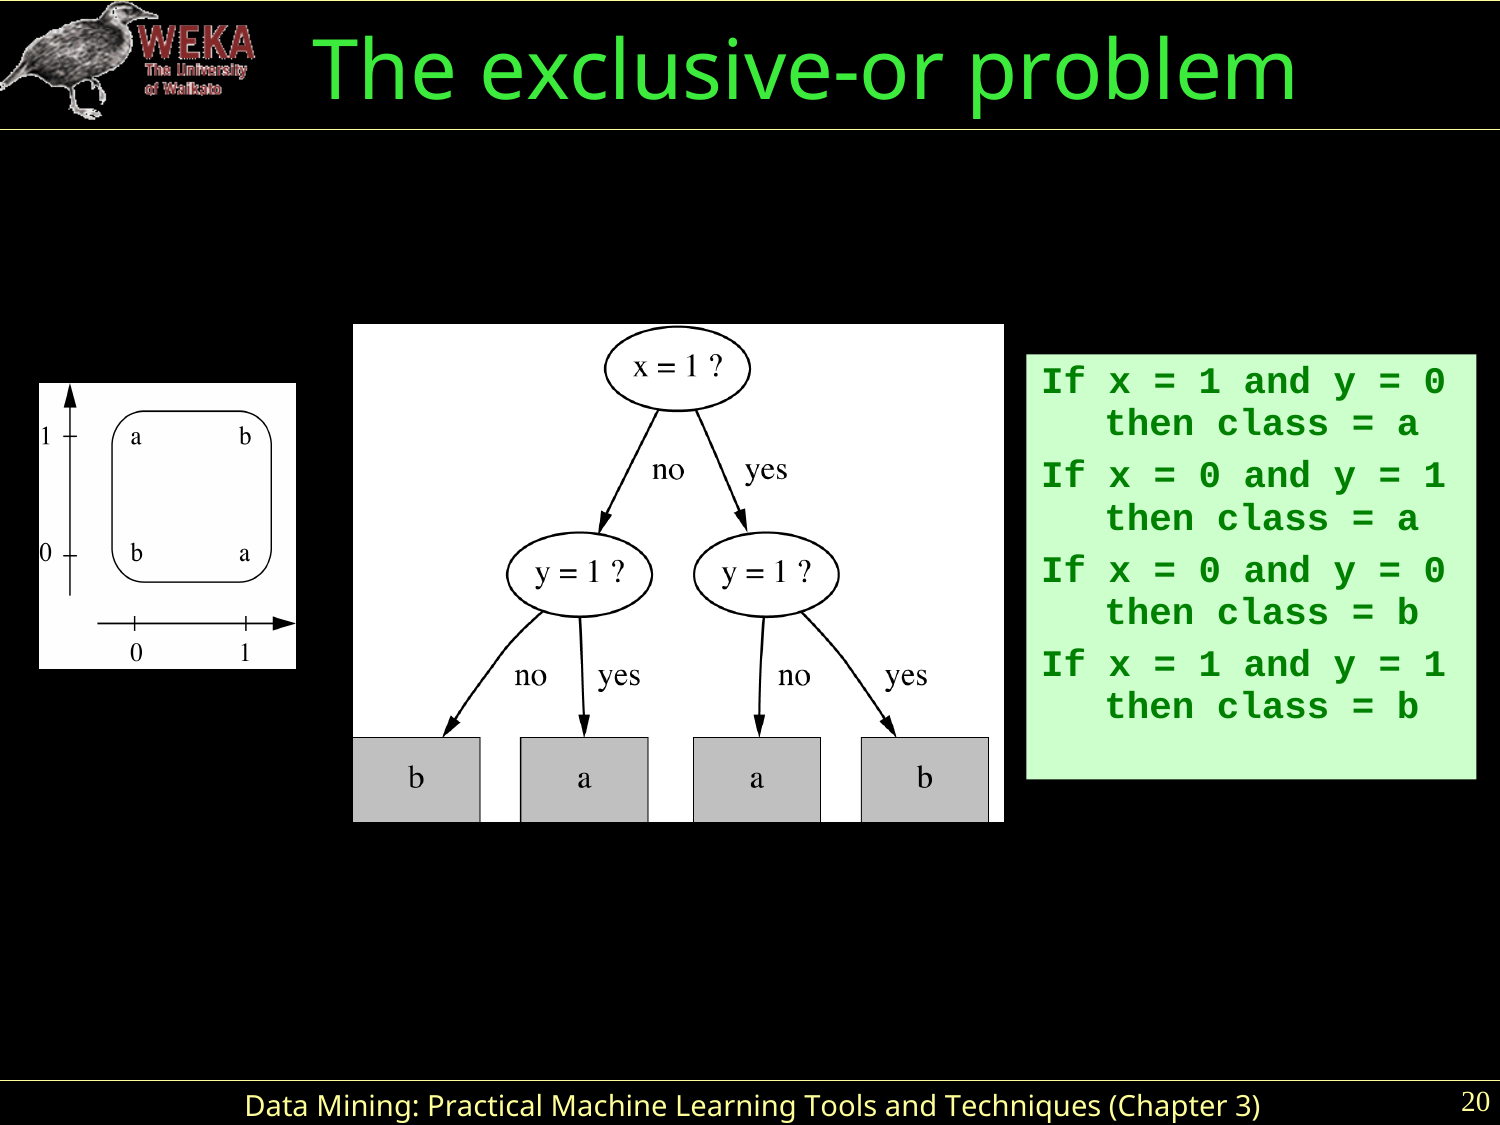

# The exclusive-or problem
If x = 1 and y = 0
then class = a
If x = 0 and y = 1
then class = a
If x = 0 and y = 0
then class = b
If x = 1 and y = 1
then class = b
Data Mining: Practical Machine Learning Tools and Techniques (Chapter 3)
20